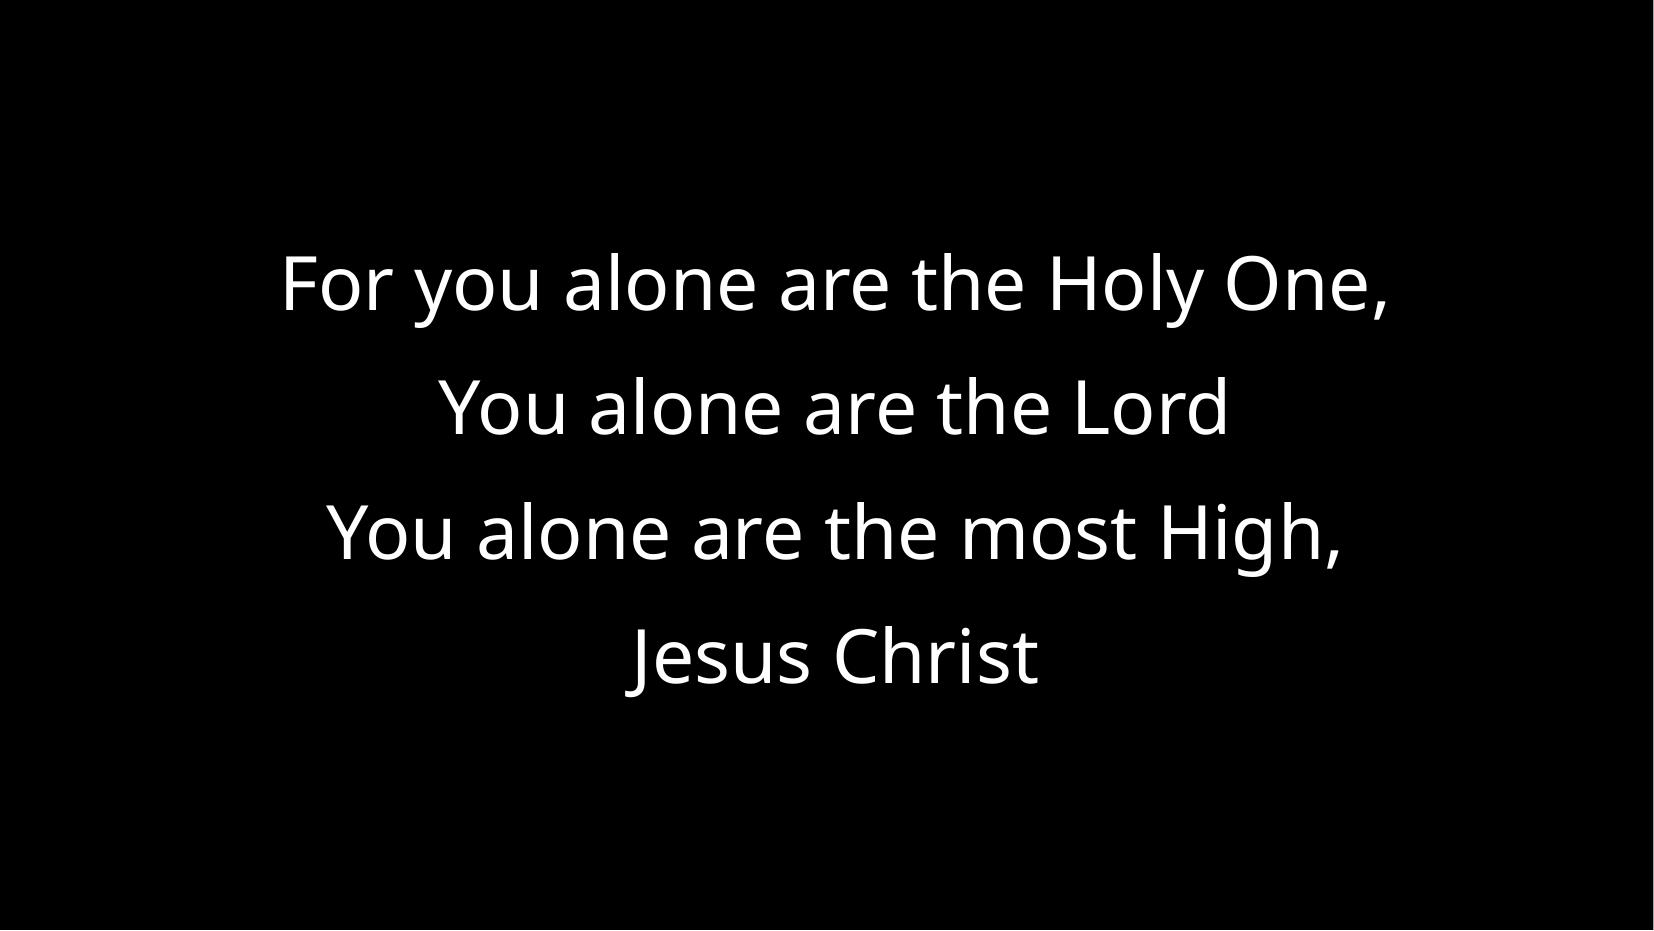

#
For you alone are the Holy One,
You alone are the Lord
You alone are the most High,
Jesus Christ